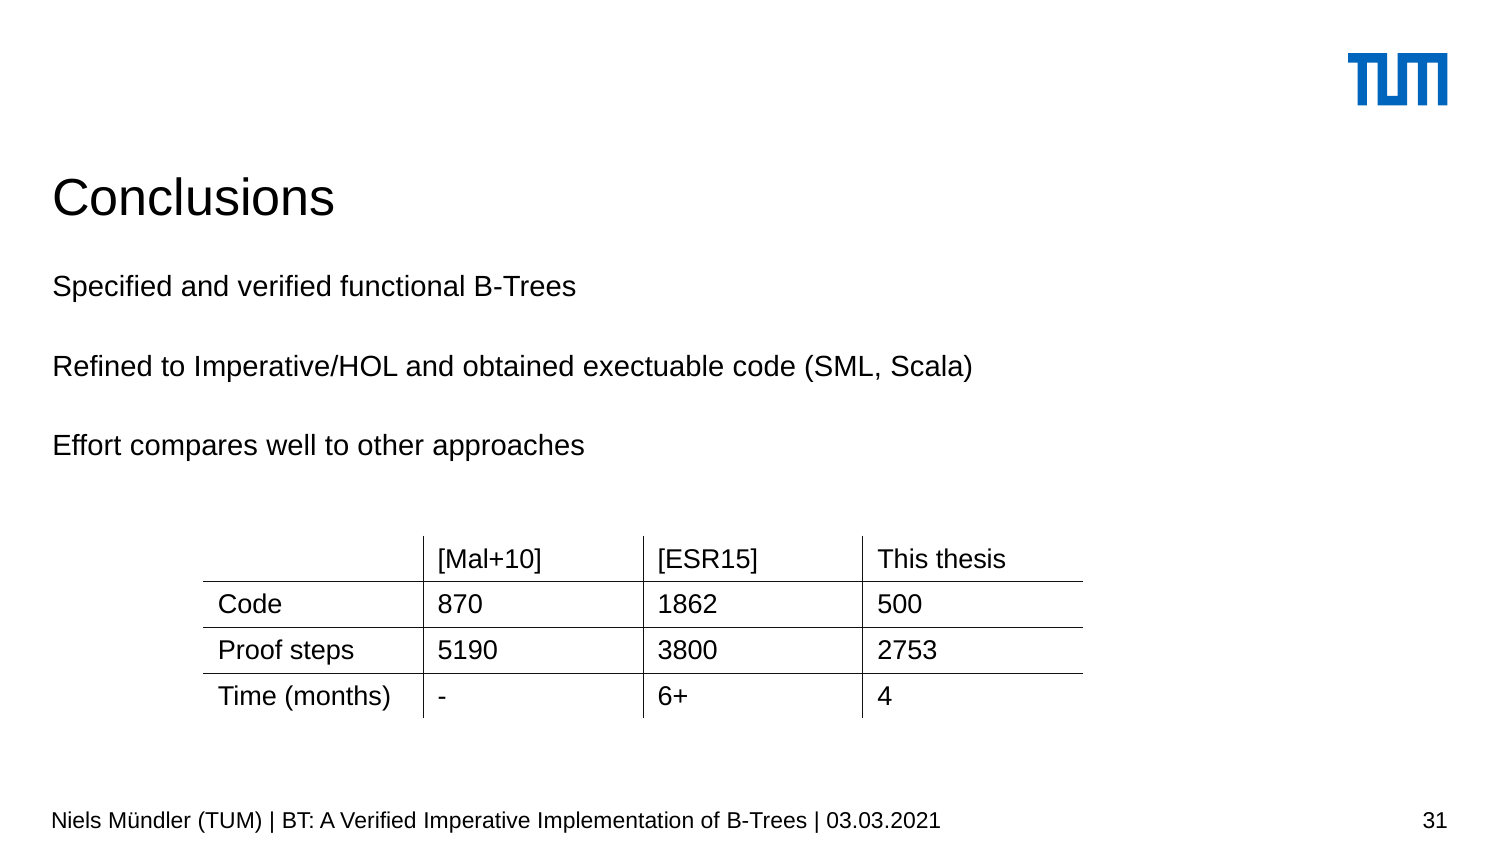

Conclusions
# Specified and verified functional B-Trees
Refined to Imperative/HOL and obtained exectuable code (SML, Scala)
Effort compares well to other approaches
| | [Mal+10] | [ESR15] | This thesis |
| --- | --- | --- | --- |
| Code | 870 | 1862 | 500 |
| Proof steps | 5190 | 3800 | 2753 |
| Time (months) | - | 6+ | 4 |
Niels Mündler (TUM) | BT: A Verified Imperative Implementation of B-Trees
31